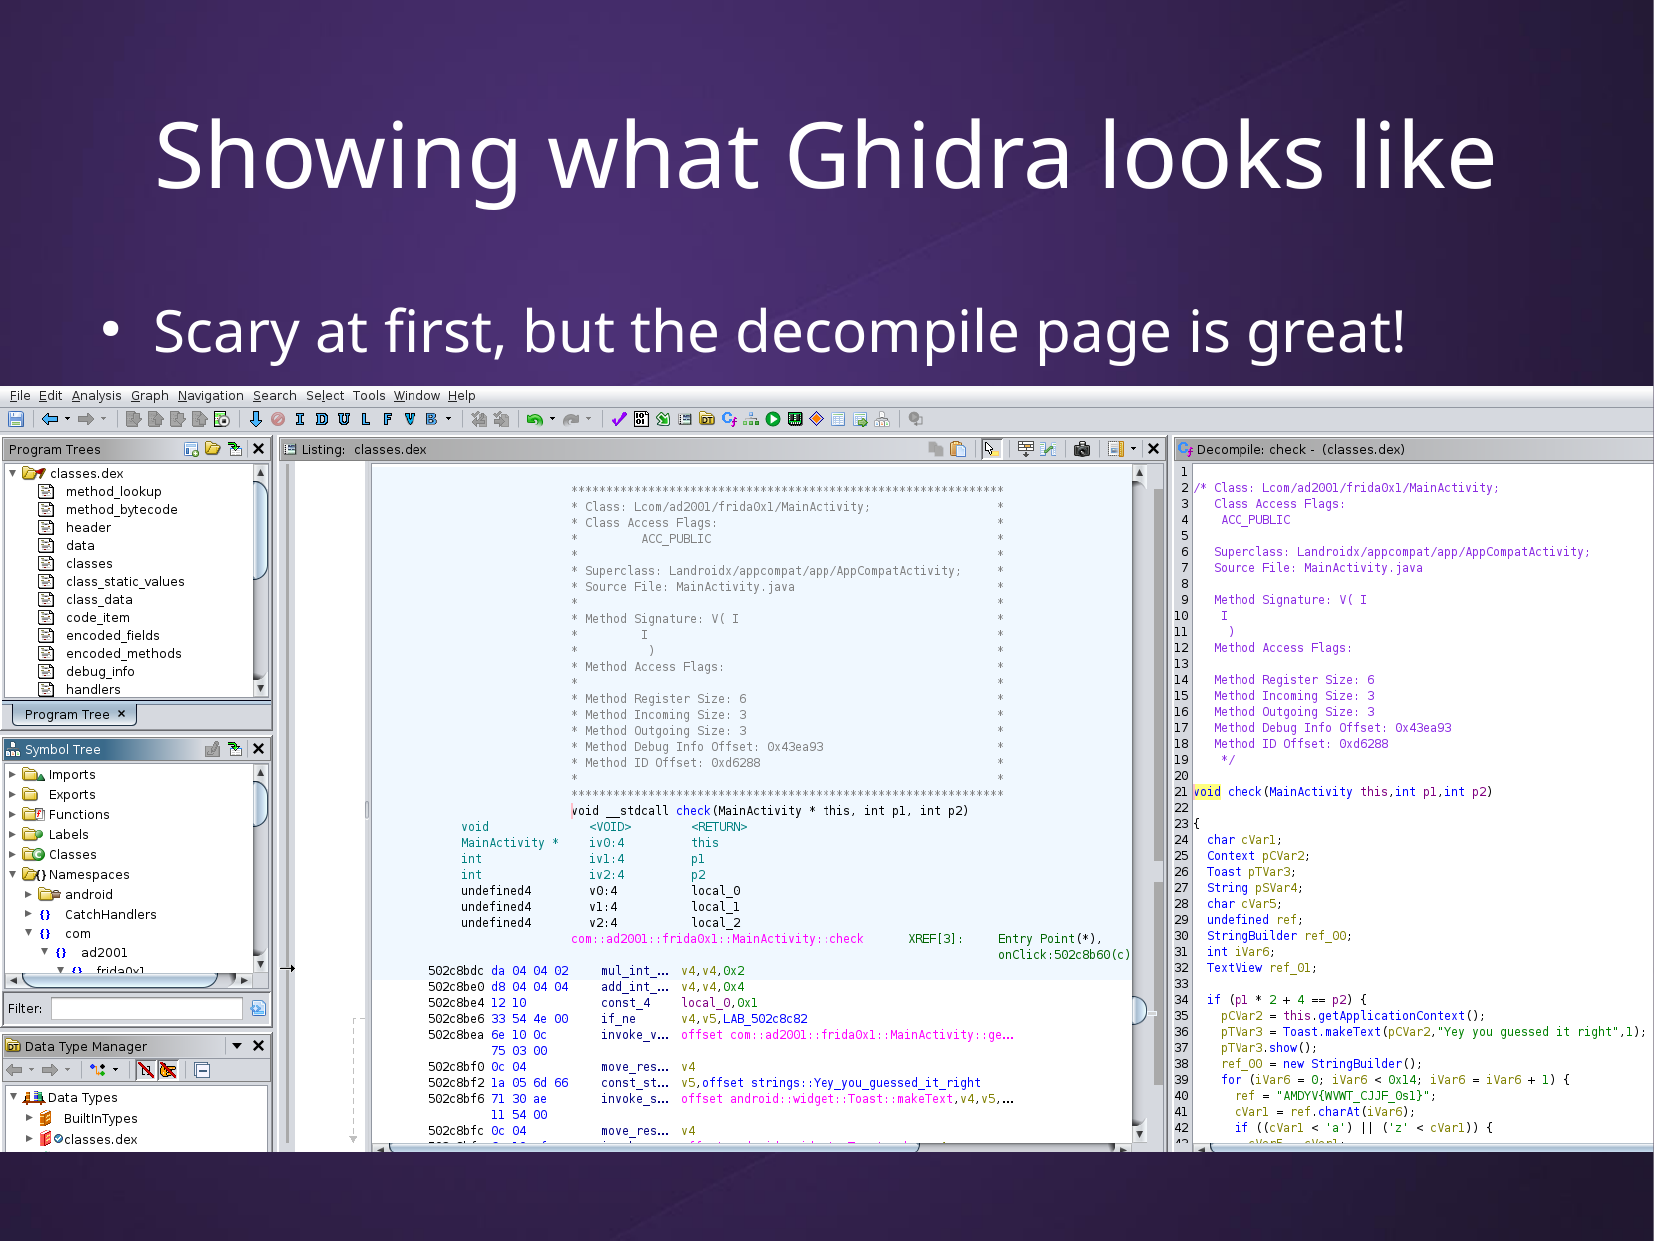

# Showing what Ghidra looks like
Scary at first, but the decompile page is great!